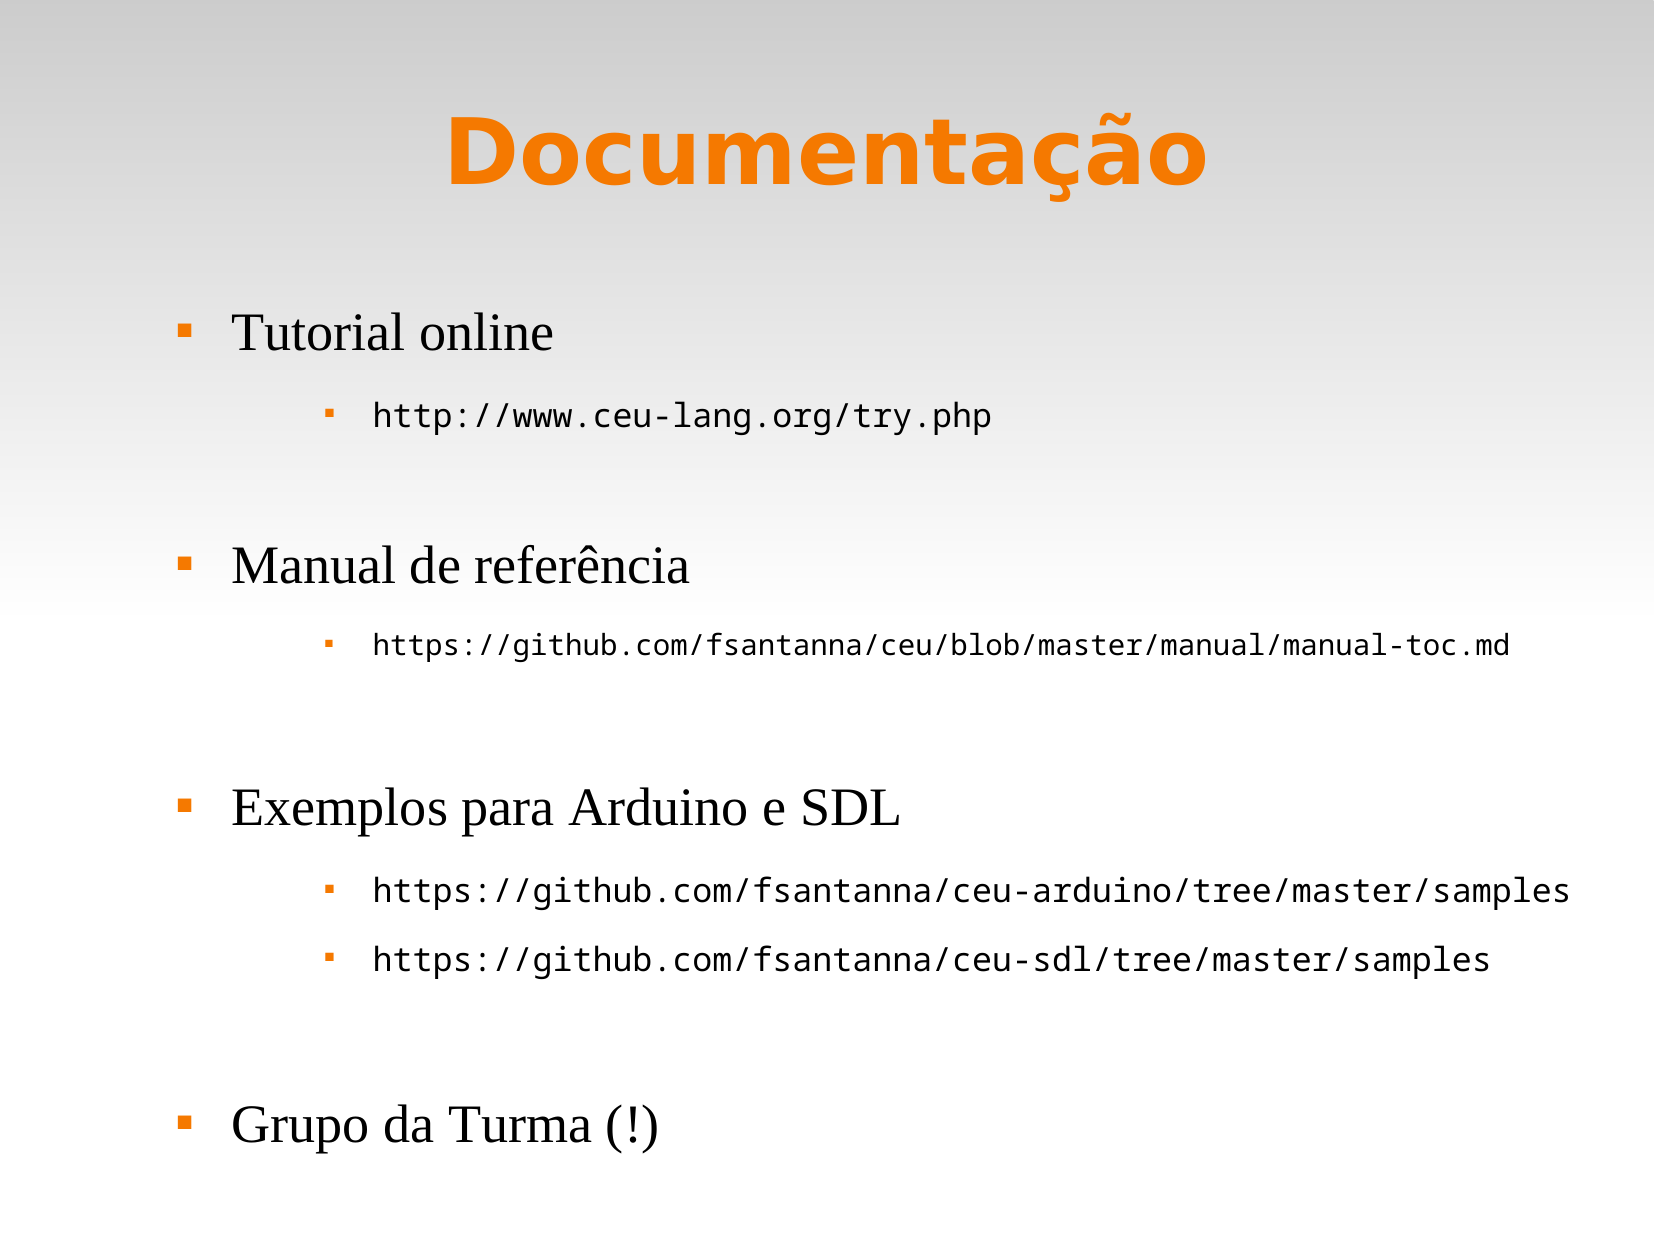

# Documentação
Tutorial online
http://www.ceu-lang.org/try.php
Manual de referência
https://github.com/fsantanna/ceu/blob/master/manual/manual-toc.md
Exemplos para Arduino e SDL
https://github.com/fsantanna/ceu-arduino/tree/master/samples
https://github.com/fsantanna/ceu-sdl/tree/master/samples
Grupo da Turma (!)